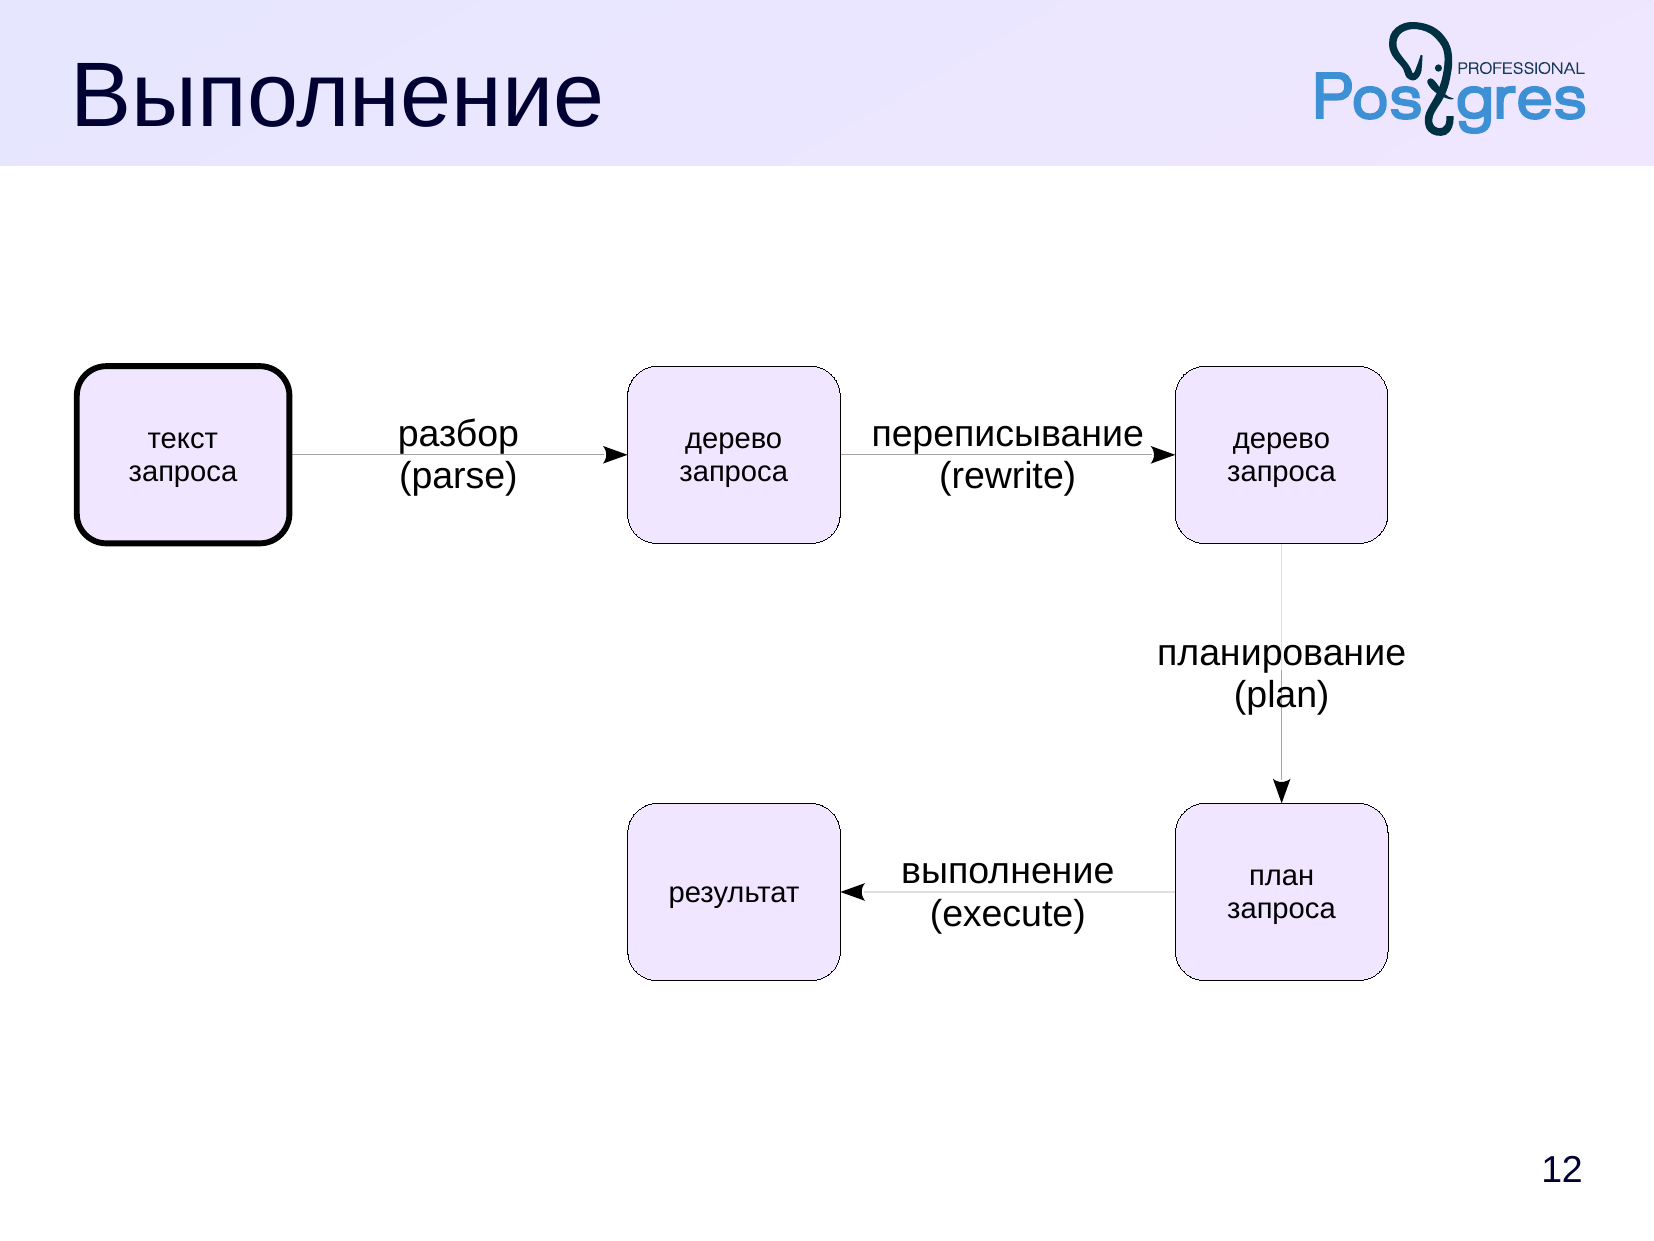

# Выполнение
текст
запроса
дерево
запроса
дерево
запроса
план
запроса
результат